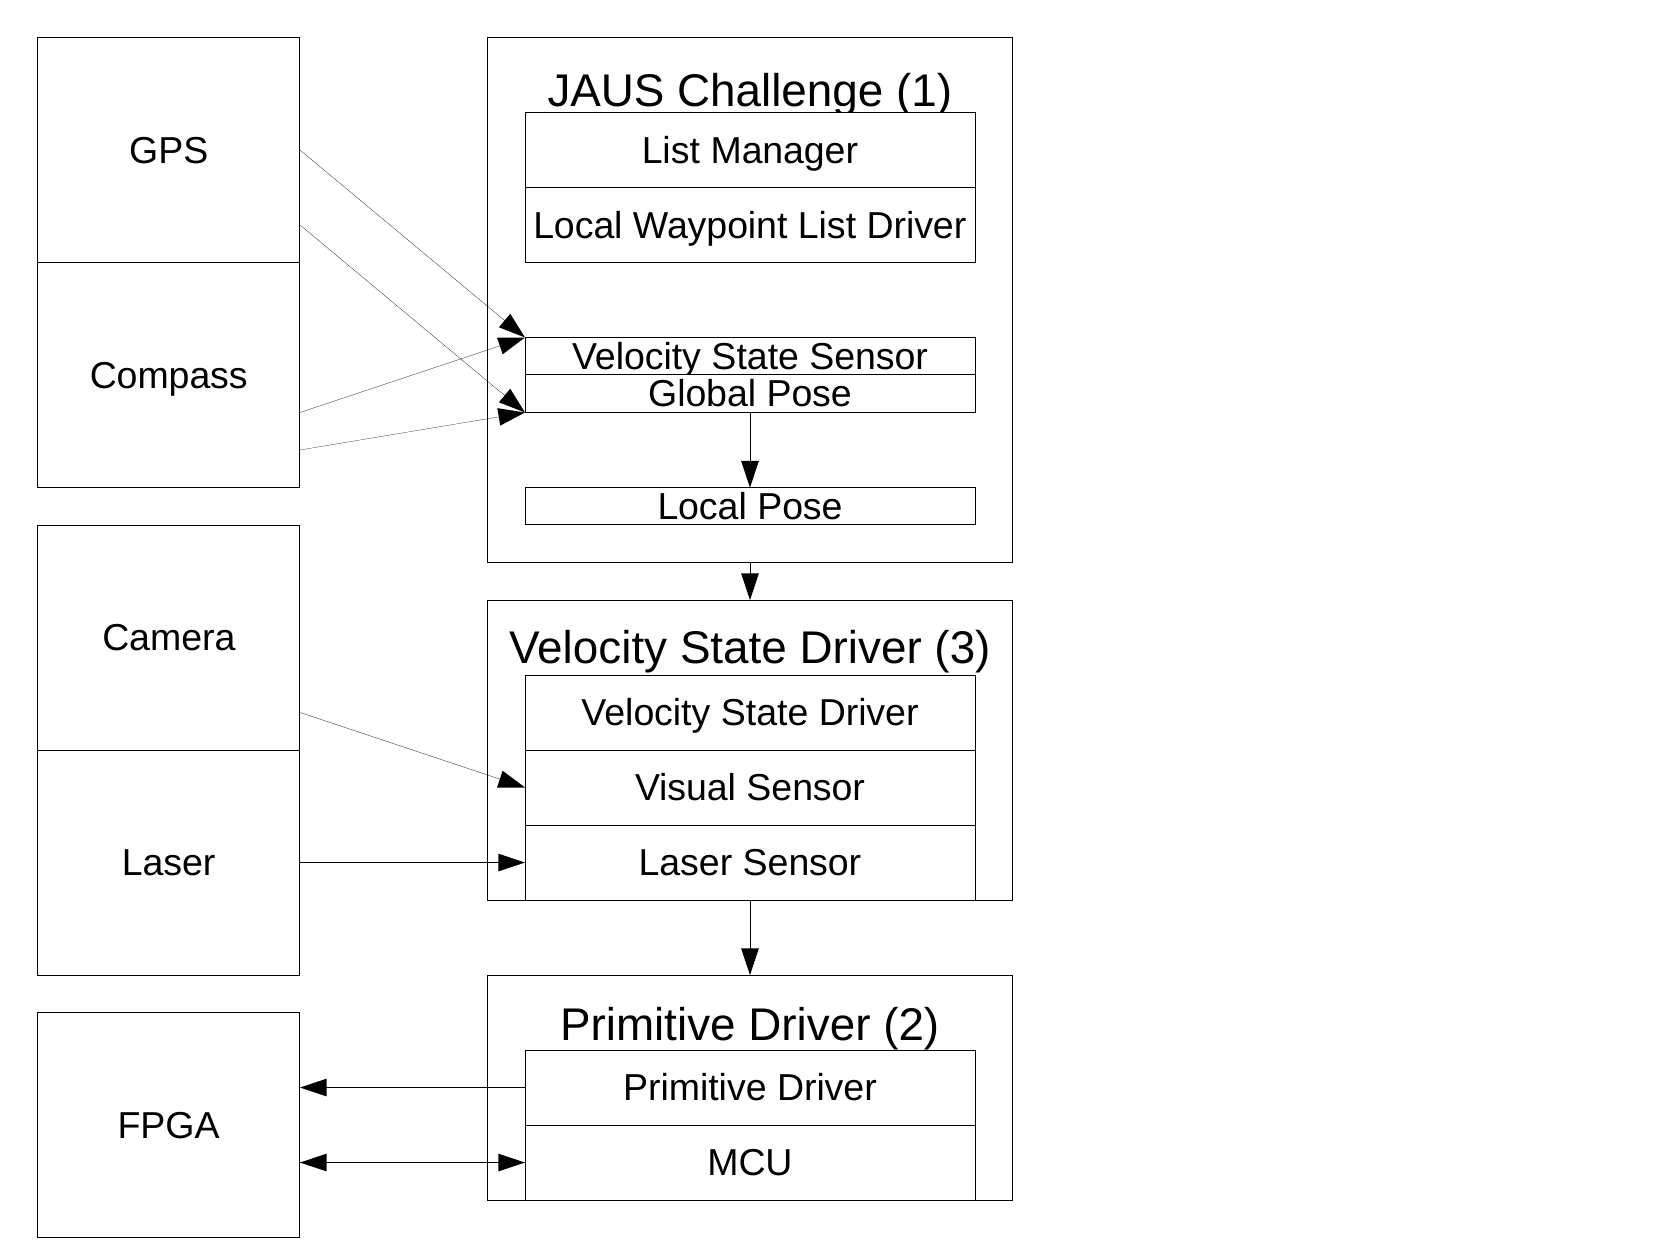

GPS
JAUS Challenge (1)
List Manager
Local Waypoint List Driver
Compass
Velocity State Sensor
Global Pose
Local Pose
Camera
Velocity State Driver (3)
Velocity State Driver
Laser
Visual Sensor
Laser Sensor
Primitive Driver (2)
FPGA
Primitive Driver
MCU